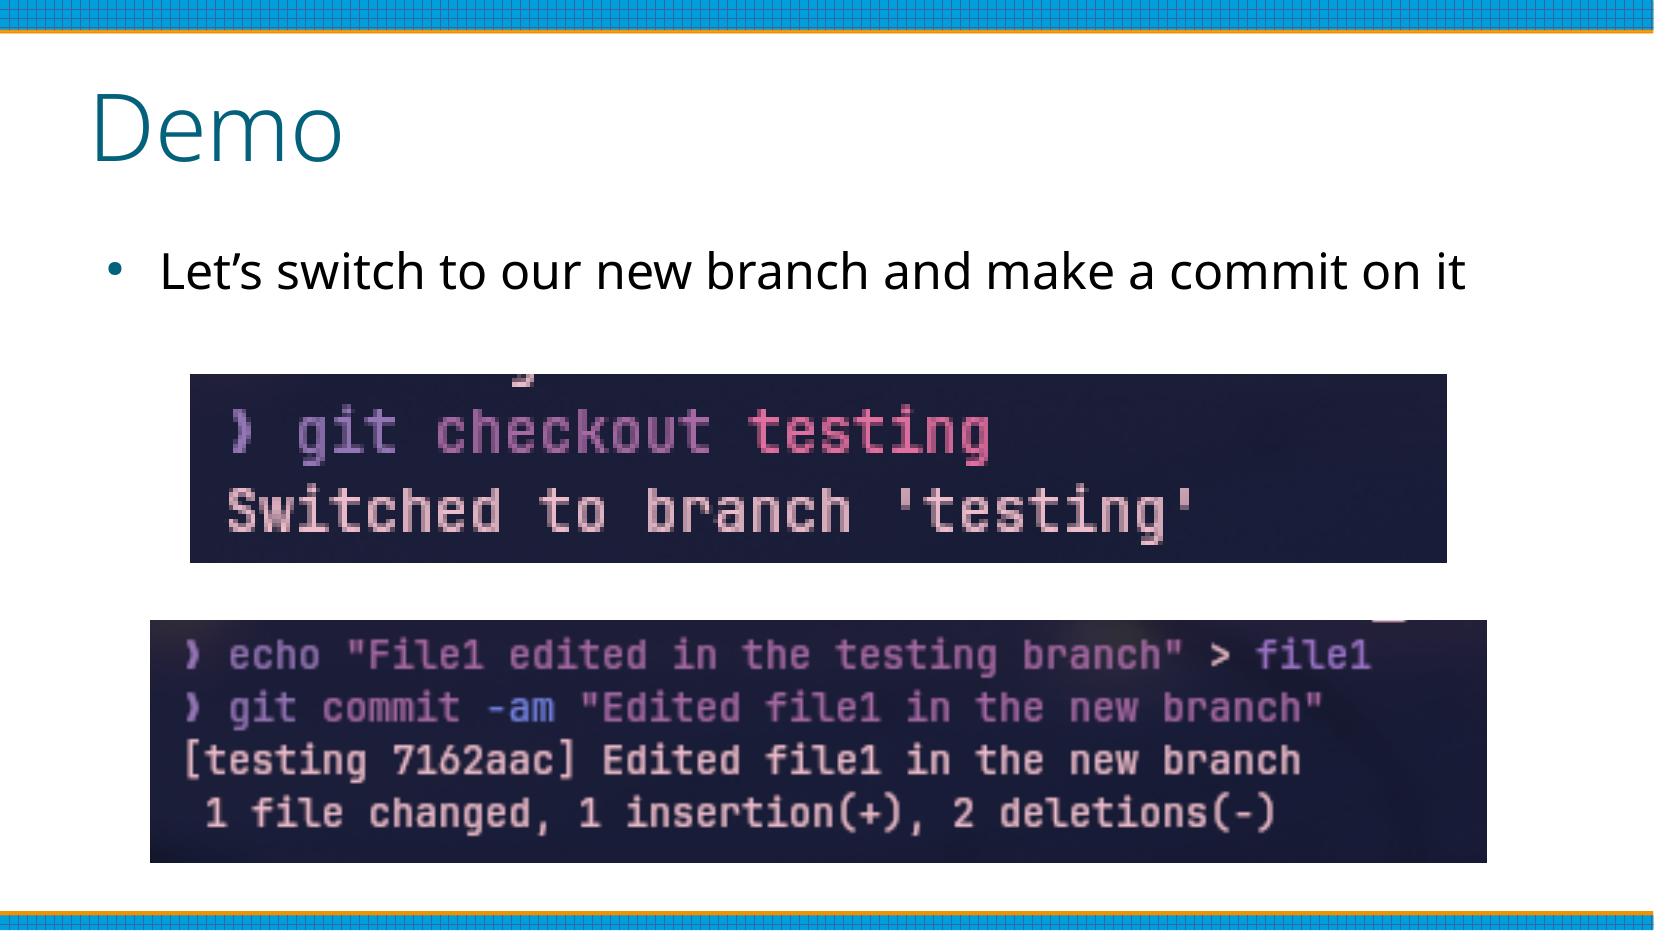

# Demo
Let’s switch to our new branch and make a commit on it